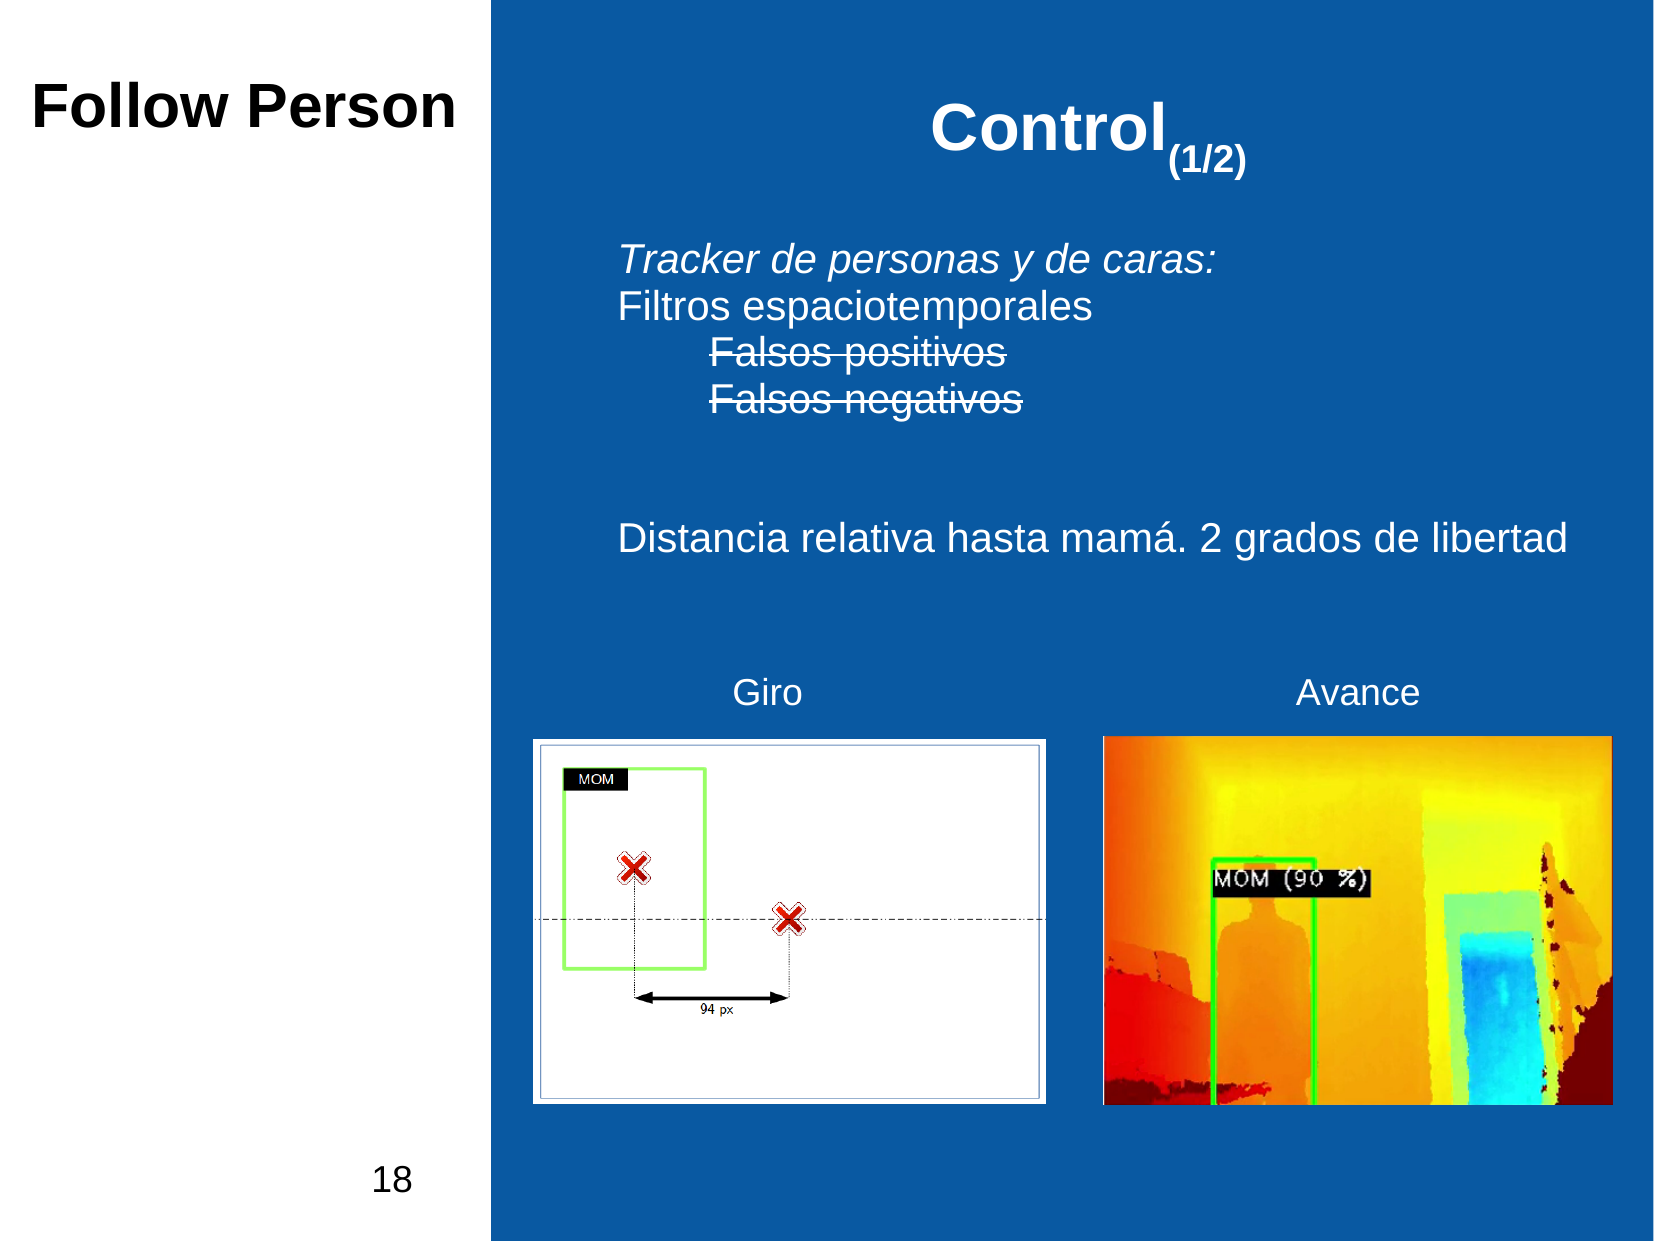

Follow Person
# Control(1/2)
Tracker de personas y de caras:
Filtros espaciotemporales
 Falsos positivos
 Falsos negativos
Distancia relativa hasta mamá. 2 grados de libertad
Giro
Avance